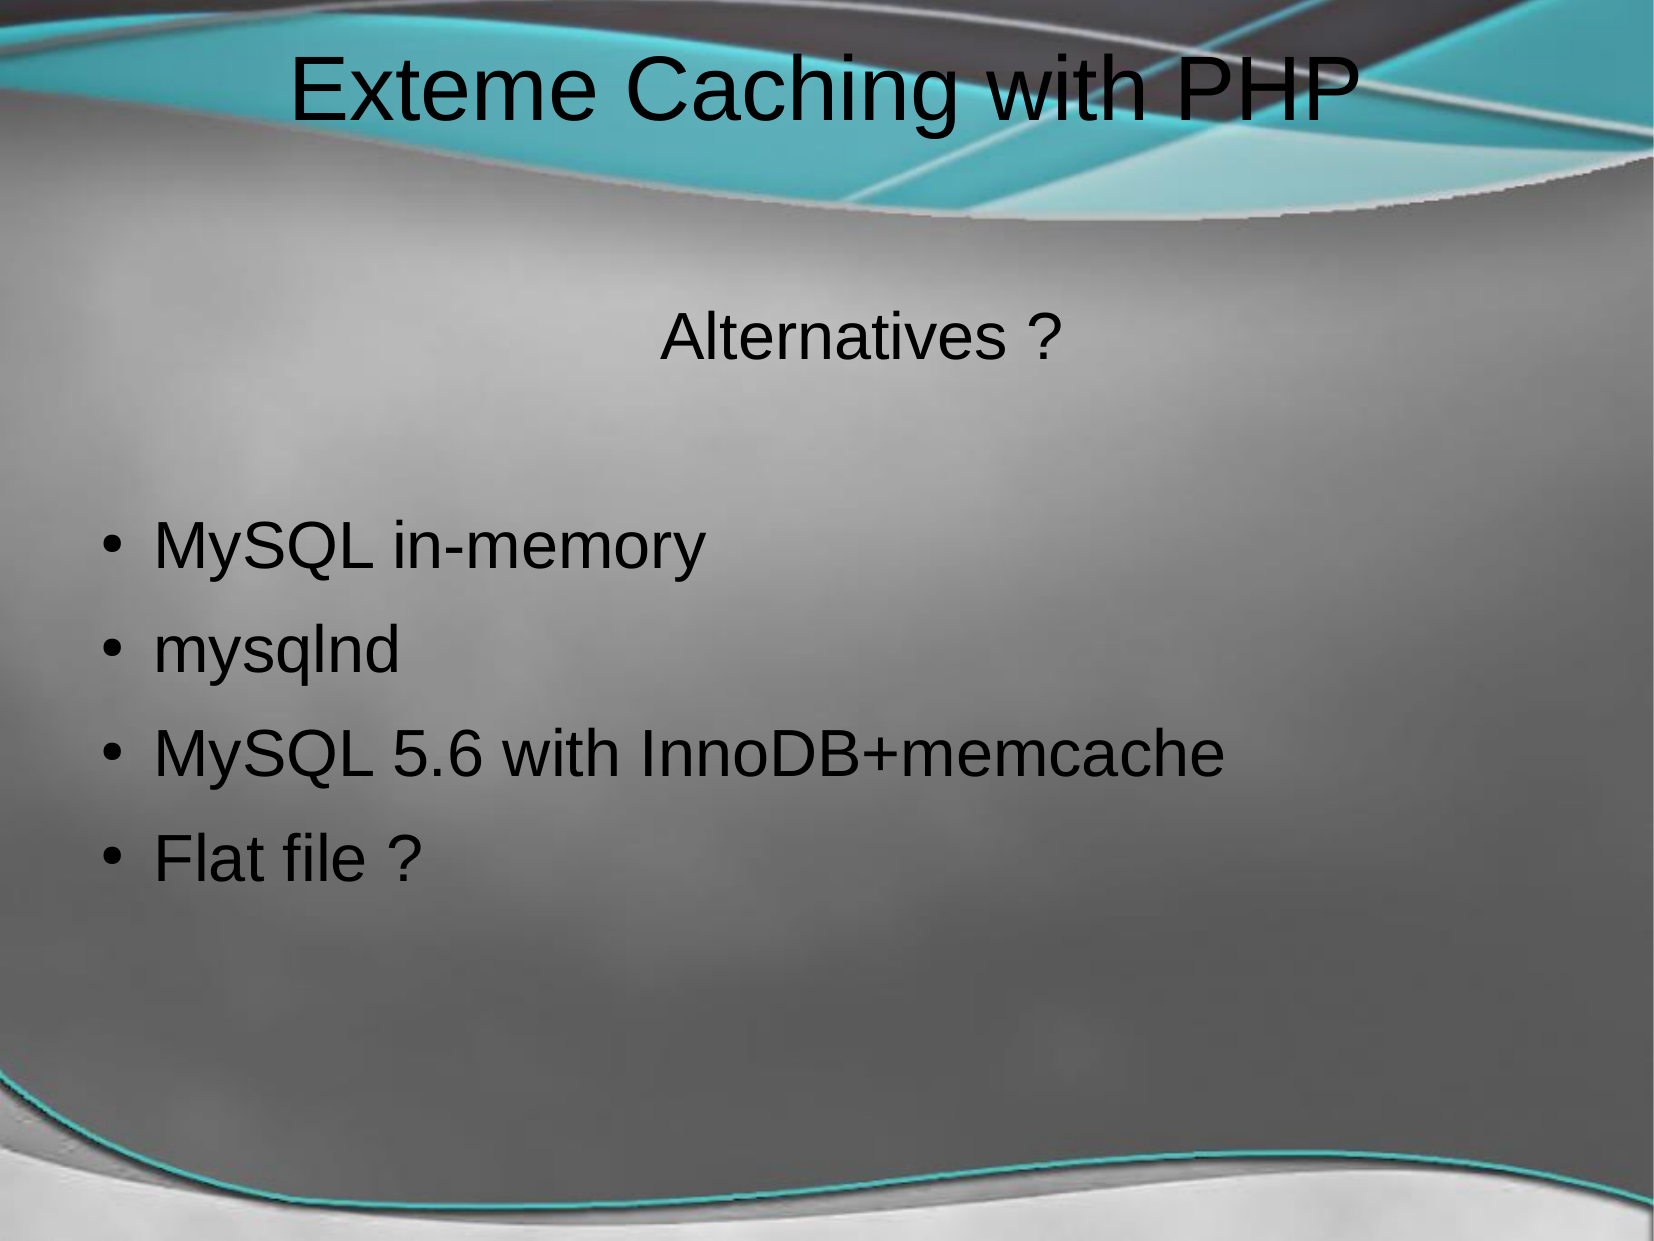

Exteme Caching with PHP
# Alternatives ?
MySQL in-memory
mysqlnd
MySQL 5.6 with InnoDB+memcache
Flat file ?